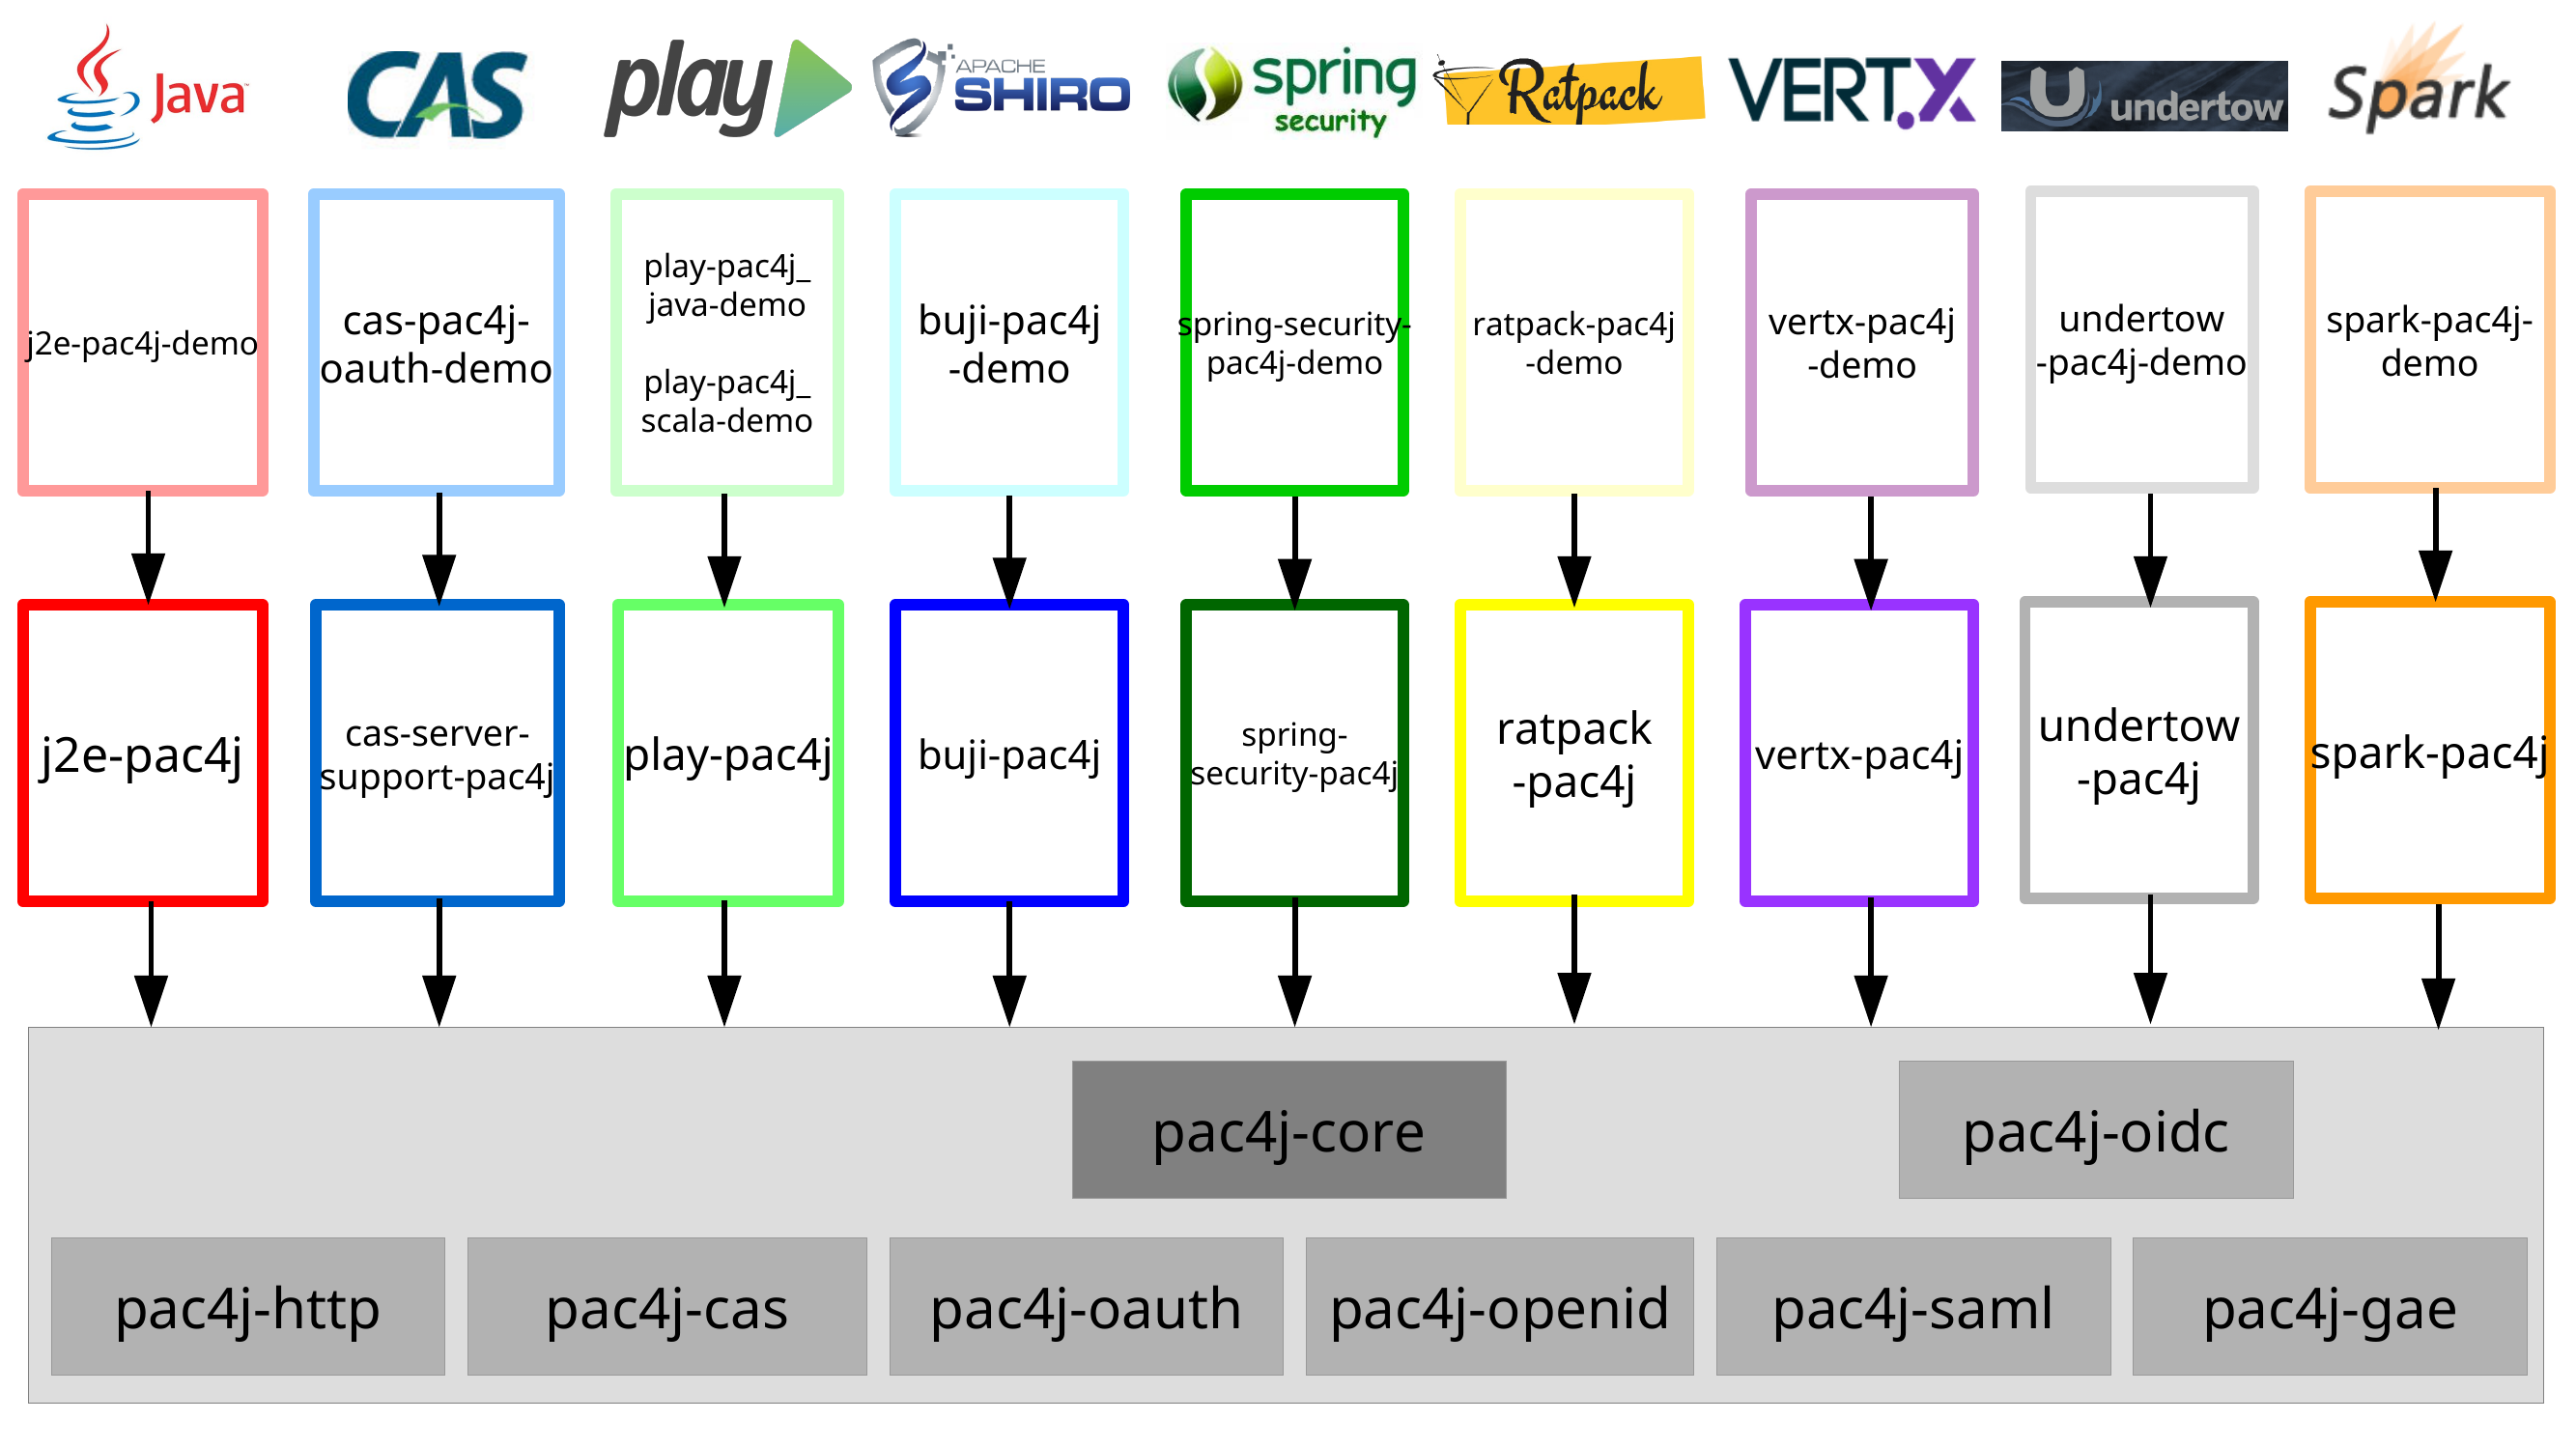

undertow
-pac4j-demo
spark-pac4j-
demo
cas-pac4j-
oauth-demo
play-pac4j_
java-demo
play-pac4j_
scala-demo
buji-pac4j
-demo
spring-security-
pac4j-demo
ratpack-pac4j
-demo
vertx-pac4j
-demo
j2e-pac4j-demo
undertow
-pac4j
spark-pac4j
j2e-pac4j
cas-server-
support-pac4j
play-pac4j
buji-pac4j
spring-
security-pac4j
ratpack
-pac4j
vertx-pac4j
pac4j-core
pac4j-oidc
pac4j-saml
pac4j-oauth
pac4j-gae
pac4j-cas
pac4j-http
pac4j-openid